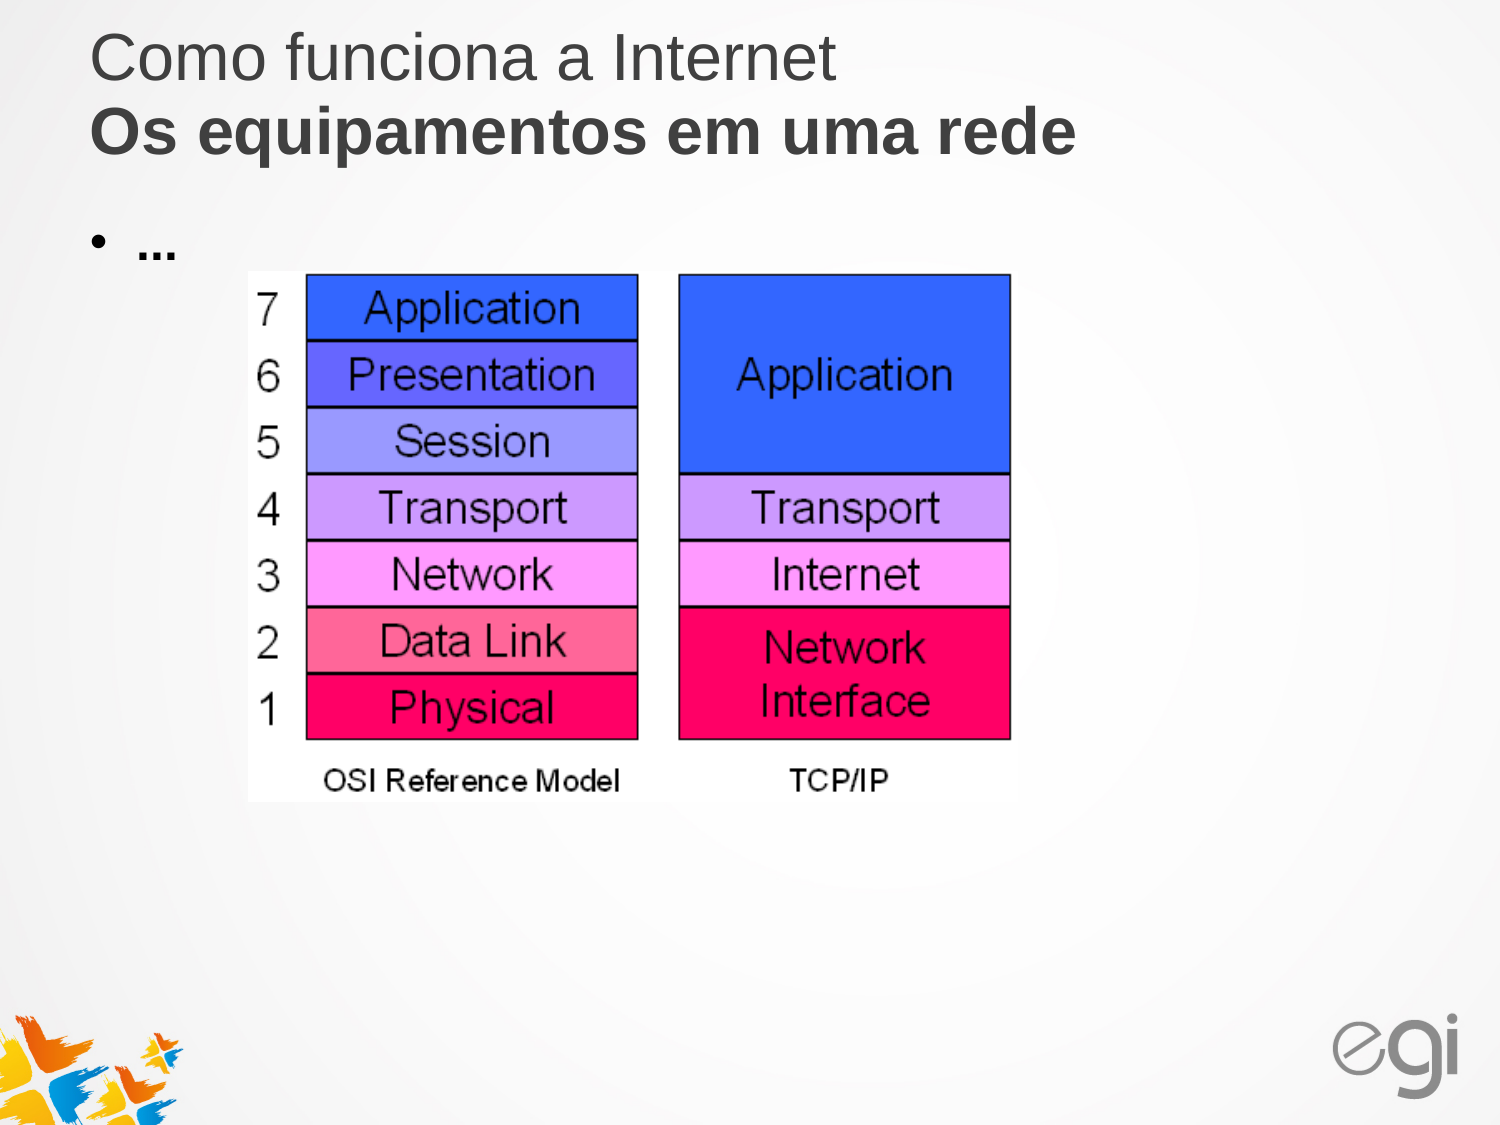

Como funciona a Internet
Os equipamentos em uma rede
...